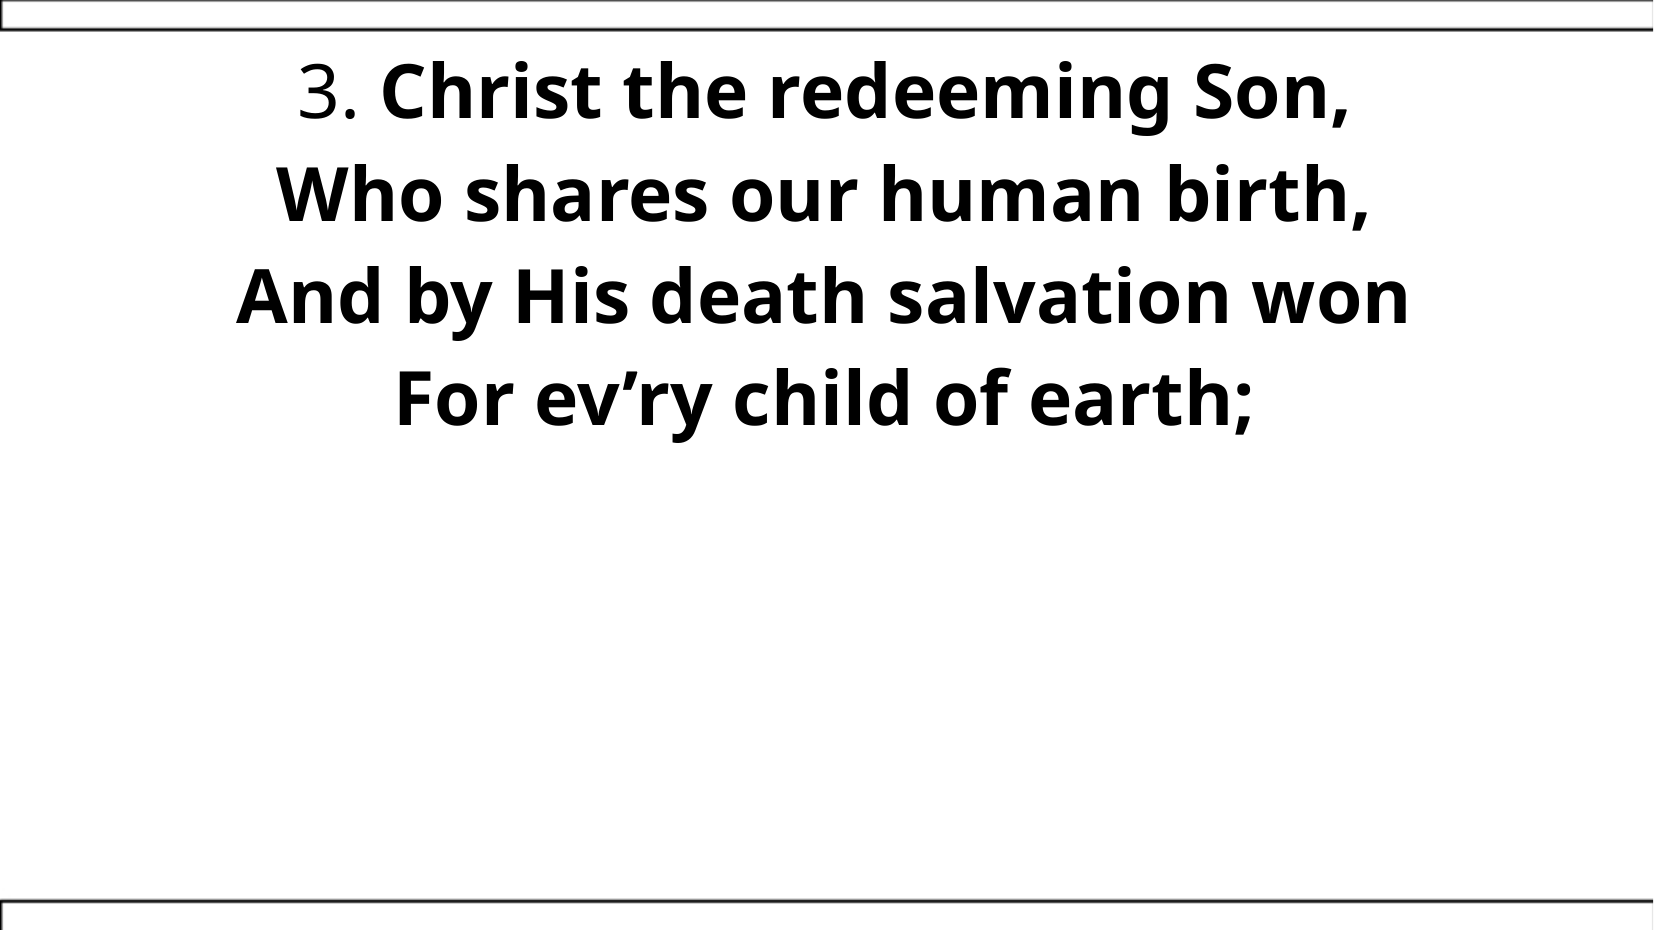

3. Christ the redeeming Son,
Who shares our human birth,
And by His death salvation won
For ev’ry child of earth;